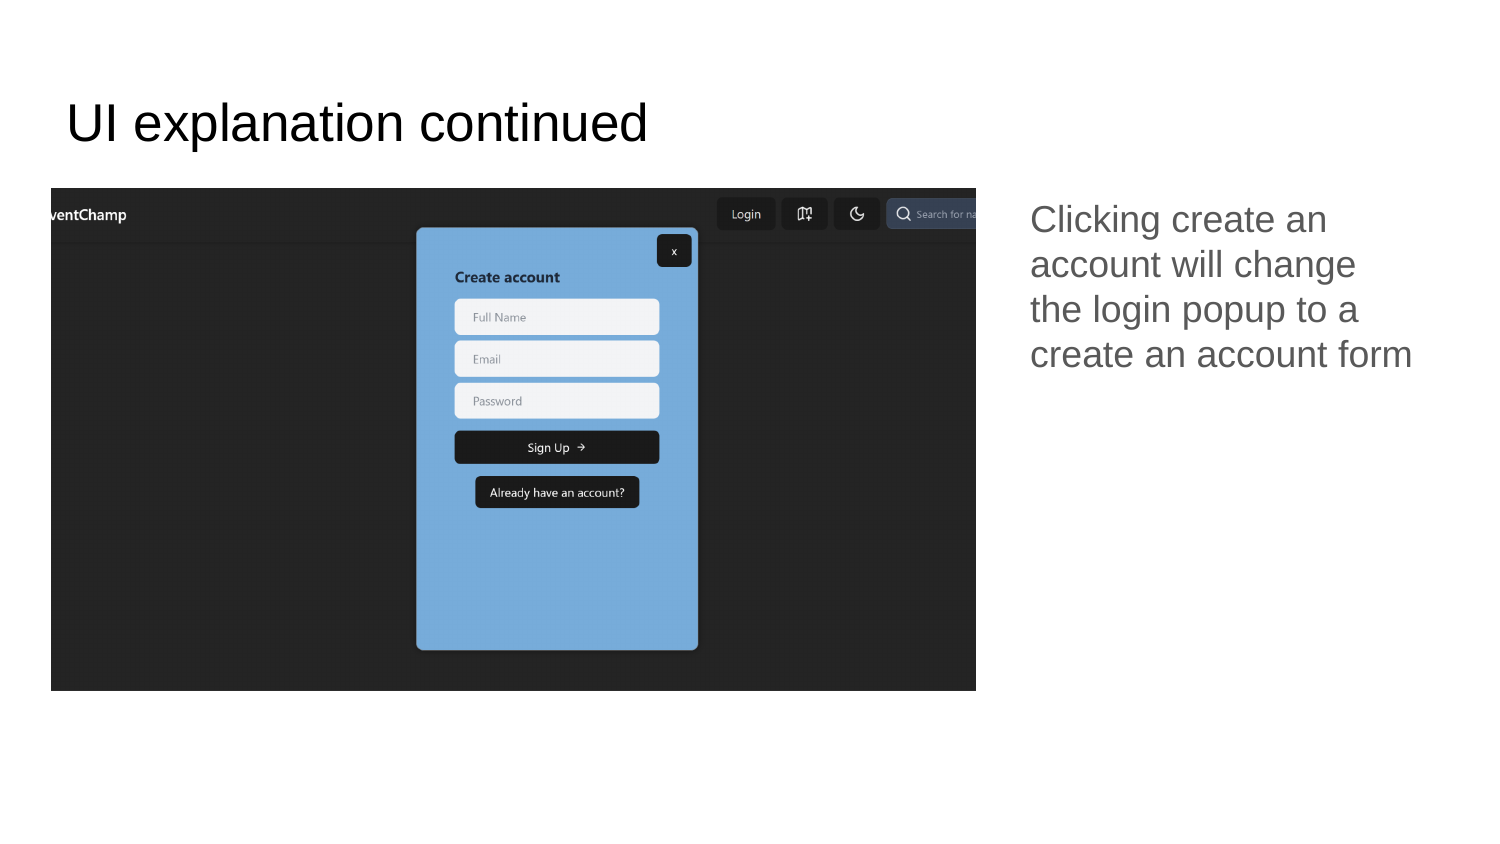

# UI explanation continued
Clicking create an account will change the login popup to a create an account form